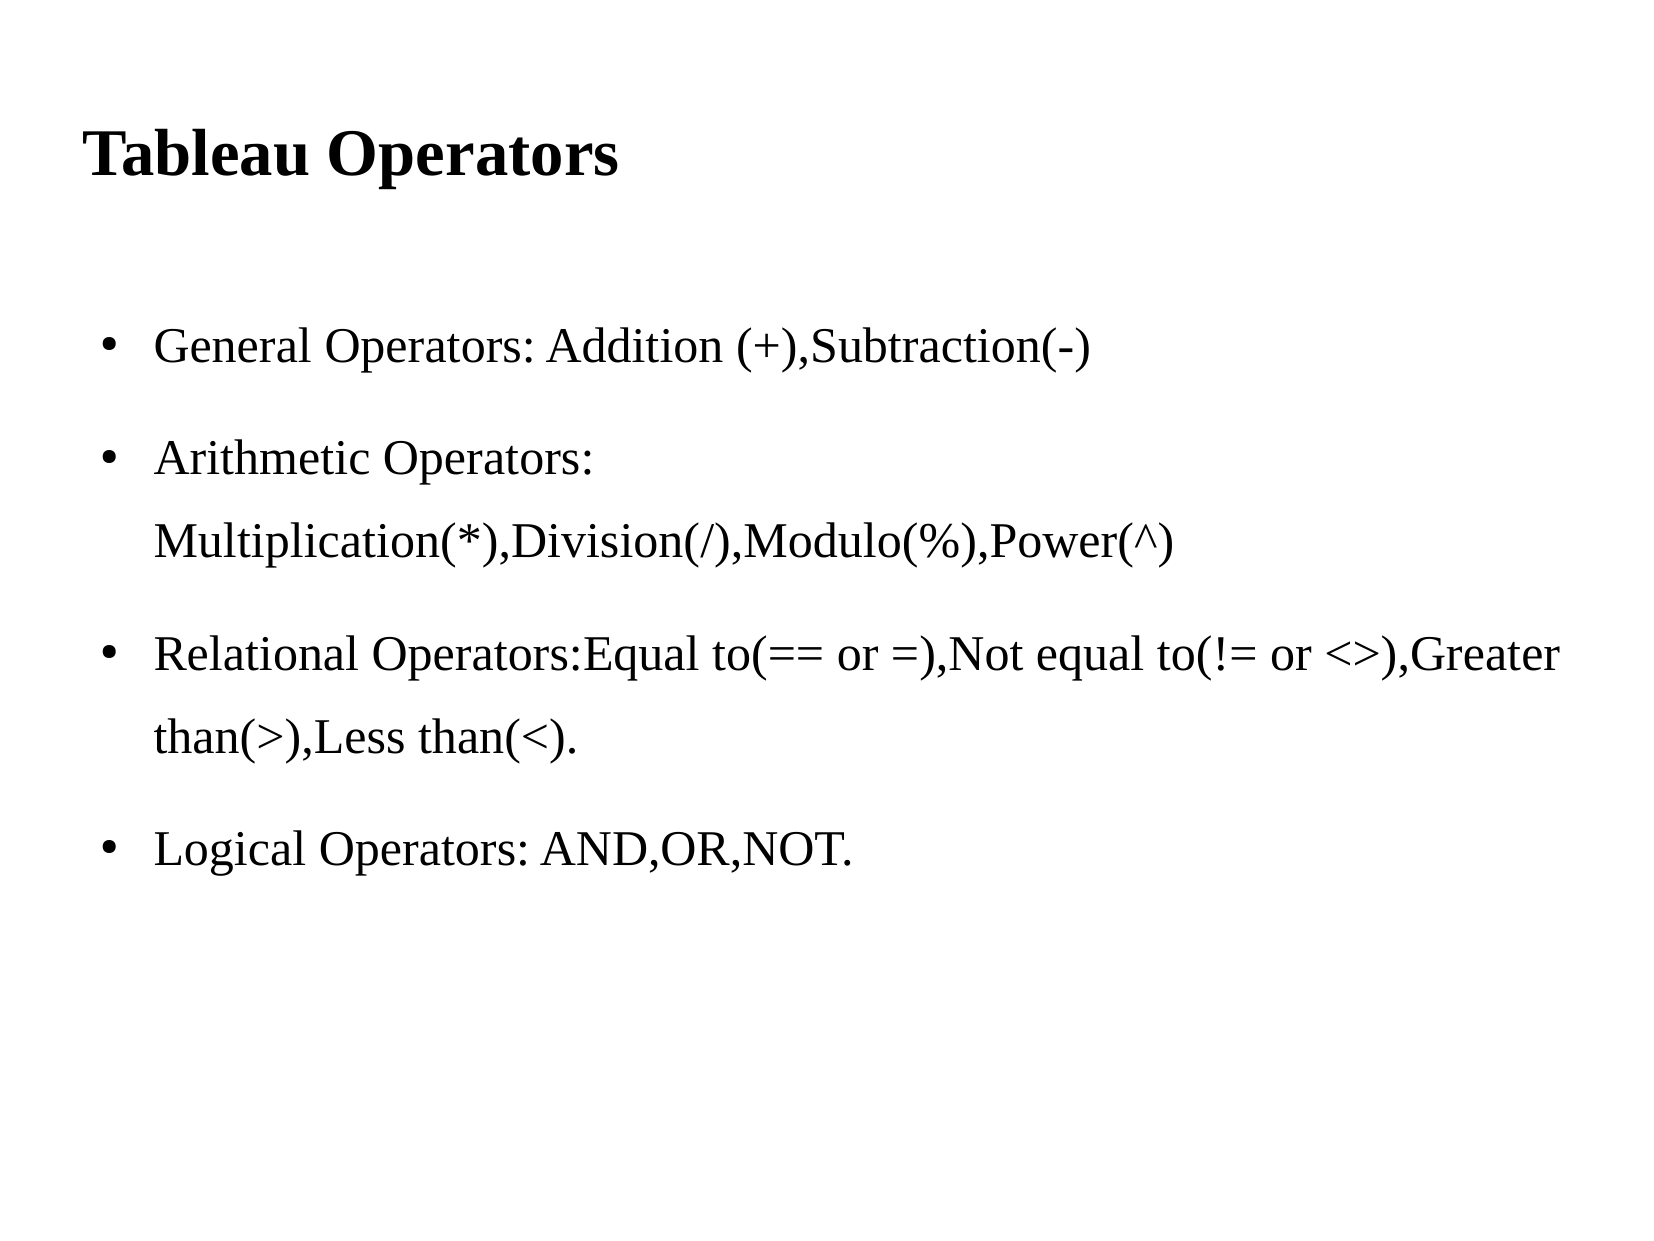

# Tableau Operators
General Operators: Addition (+),Subtraction(-)
Arithmetic Operators: Multiplication(*),Division(/),Modulo(%),Power(^)
Relational Operators:Equal to(== or =),Not equal to(!= or <>),Greater than(>),Less than(<).
Logical Operators: AND,OR,NOT.